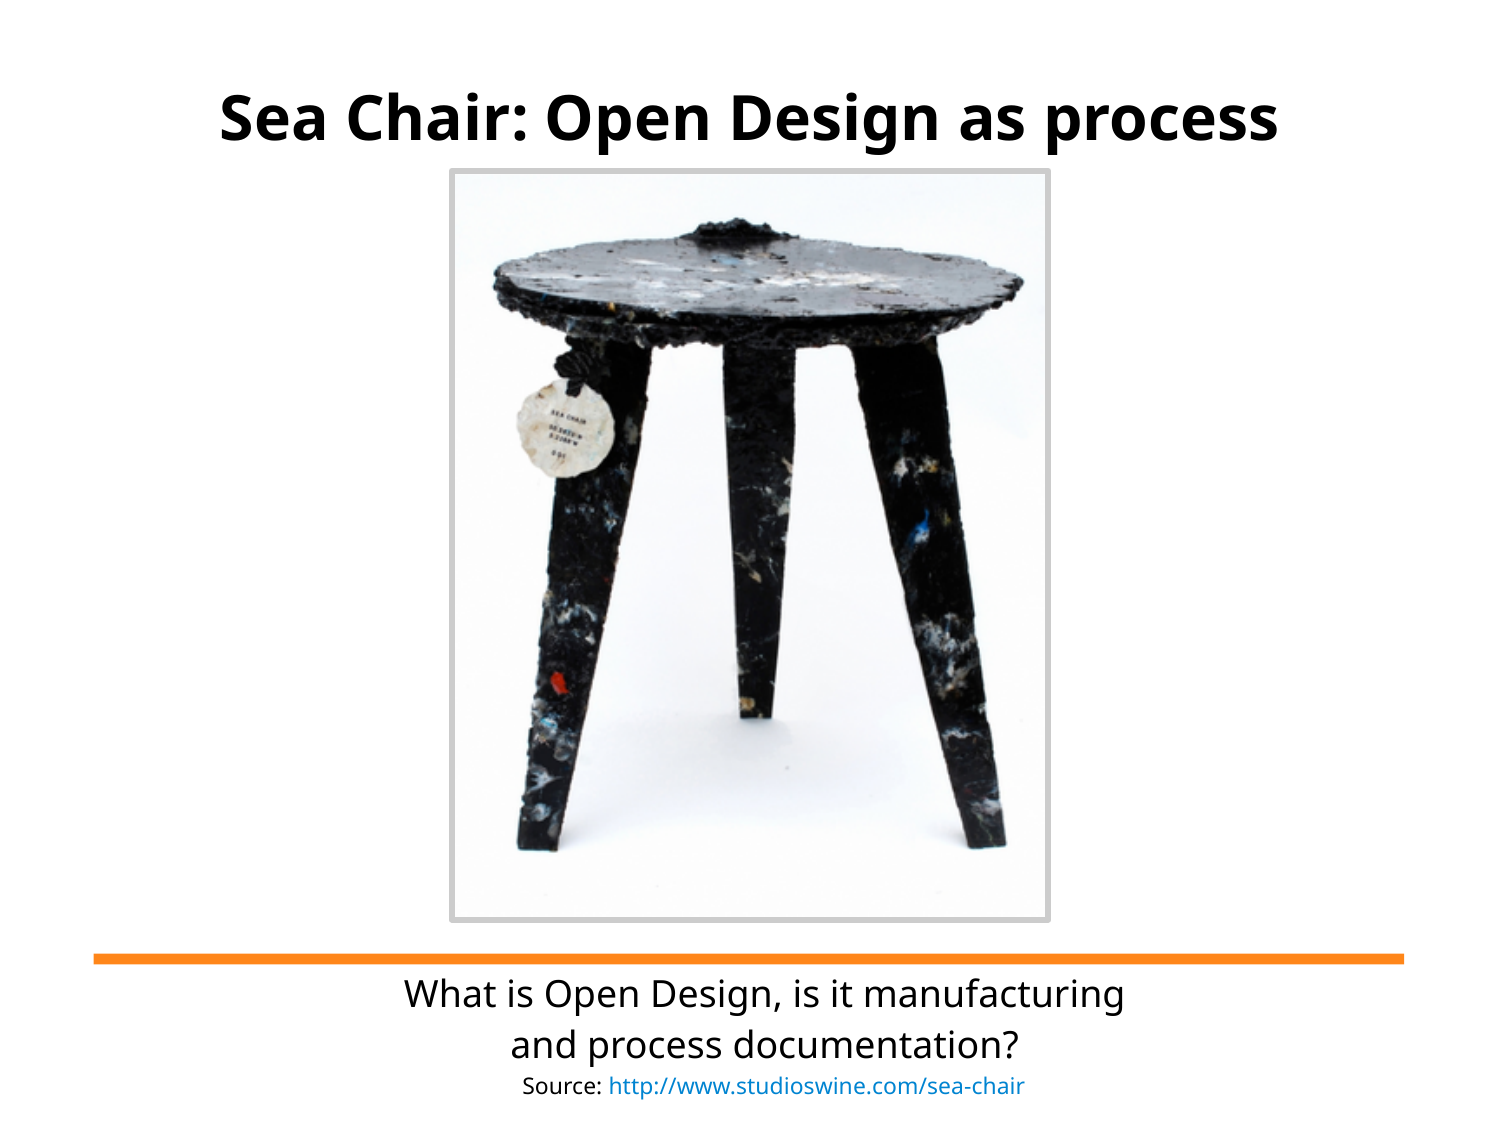

# Sea Chair: Open Design as process
What is Open Design, is it manufacturing and process documentation?
Source: http://www.studioswine.com/sea-chair